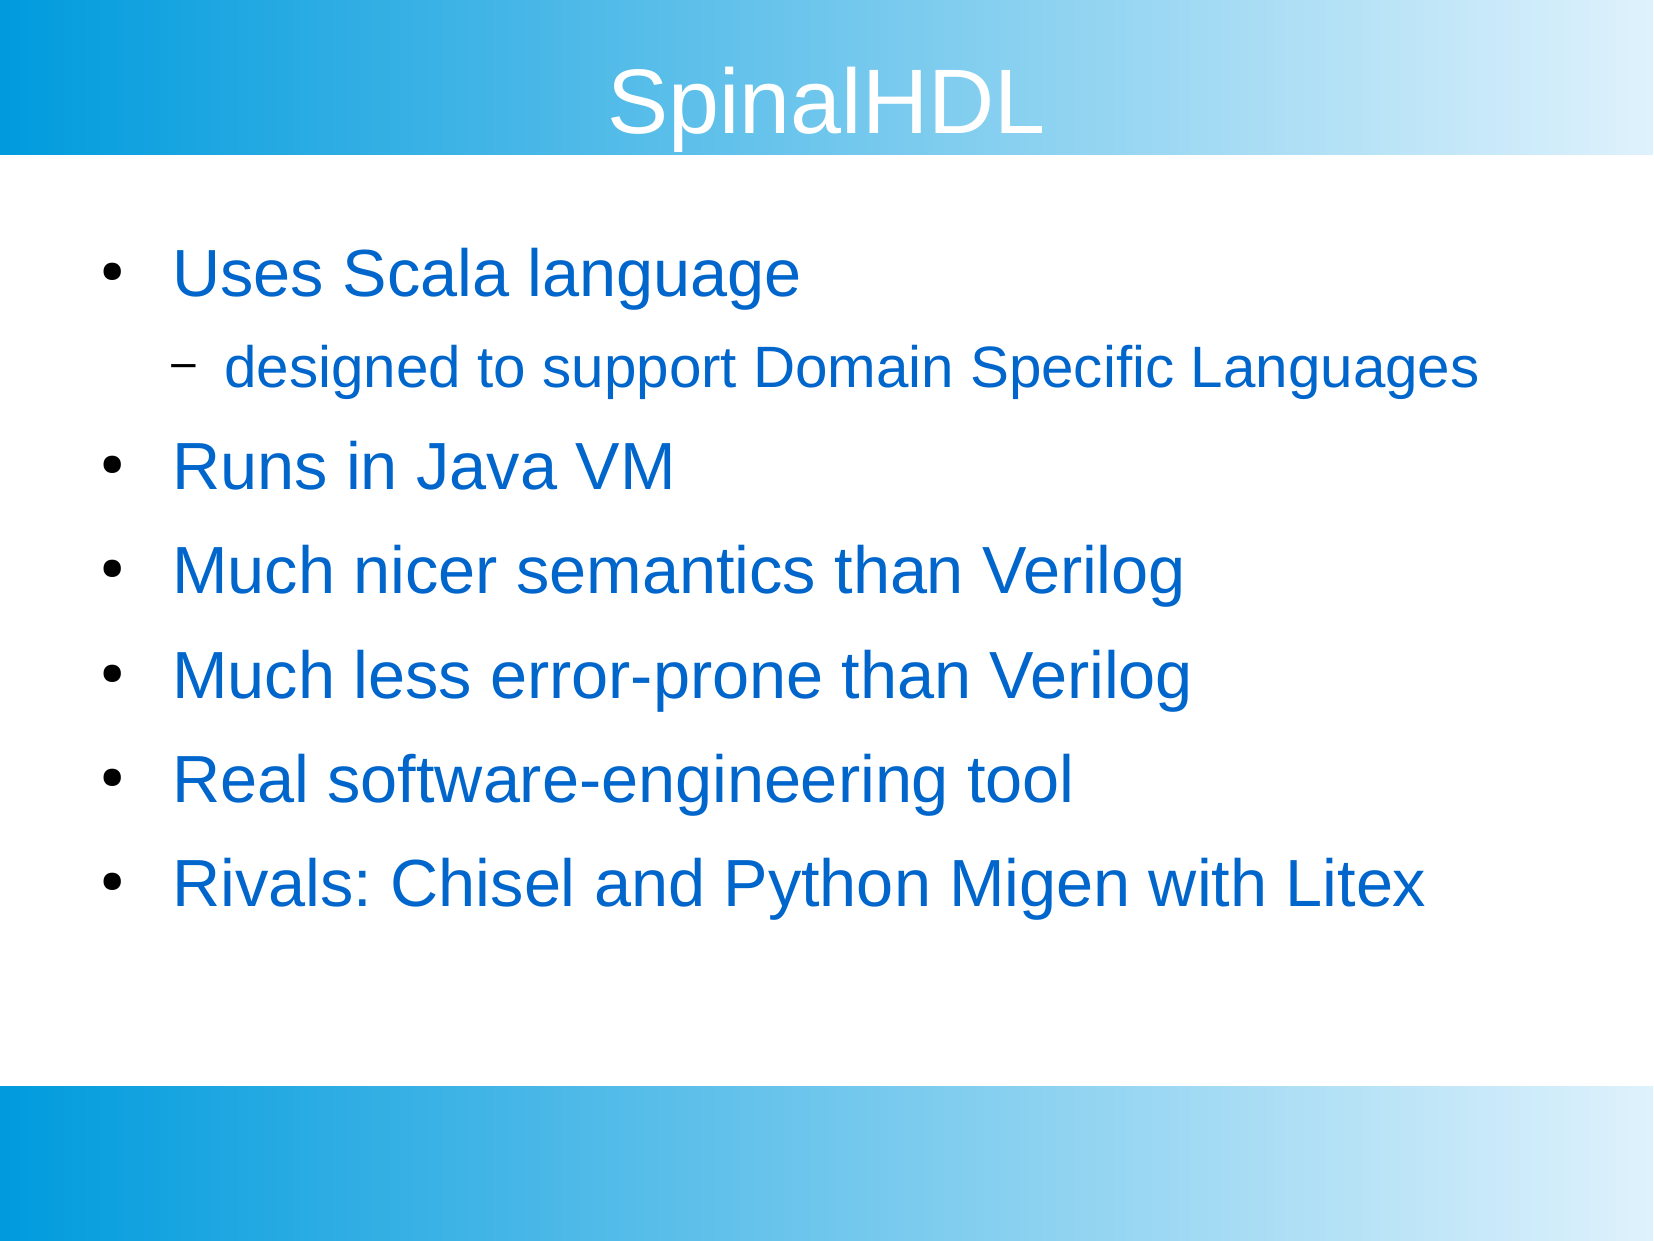

# SpinalHDL
 Uses Scala language
designed to support Domain Specific Languages
 Runs in Java VM
 Much nicer semantics than Verilog
 Much less error-prone than Verilog
 Real software-engineering tool
 Rivals: Chisel and Python Migen with Litex